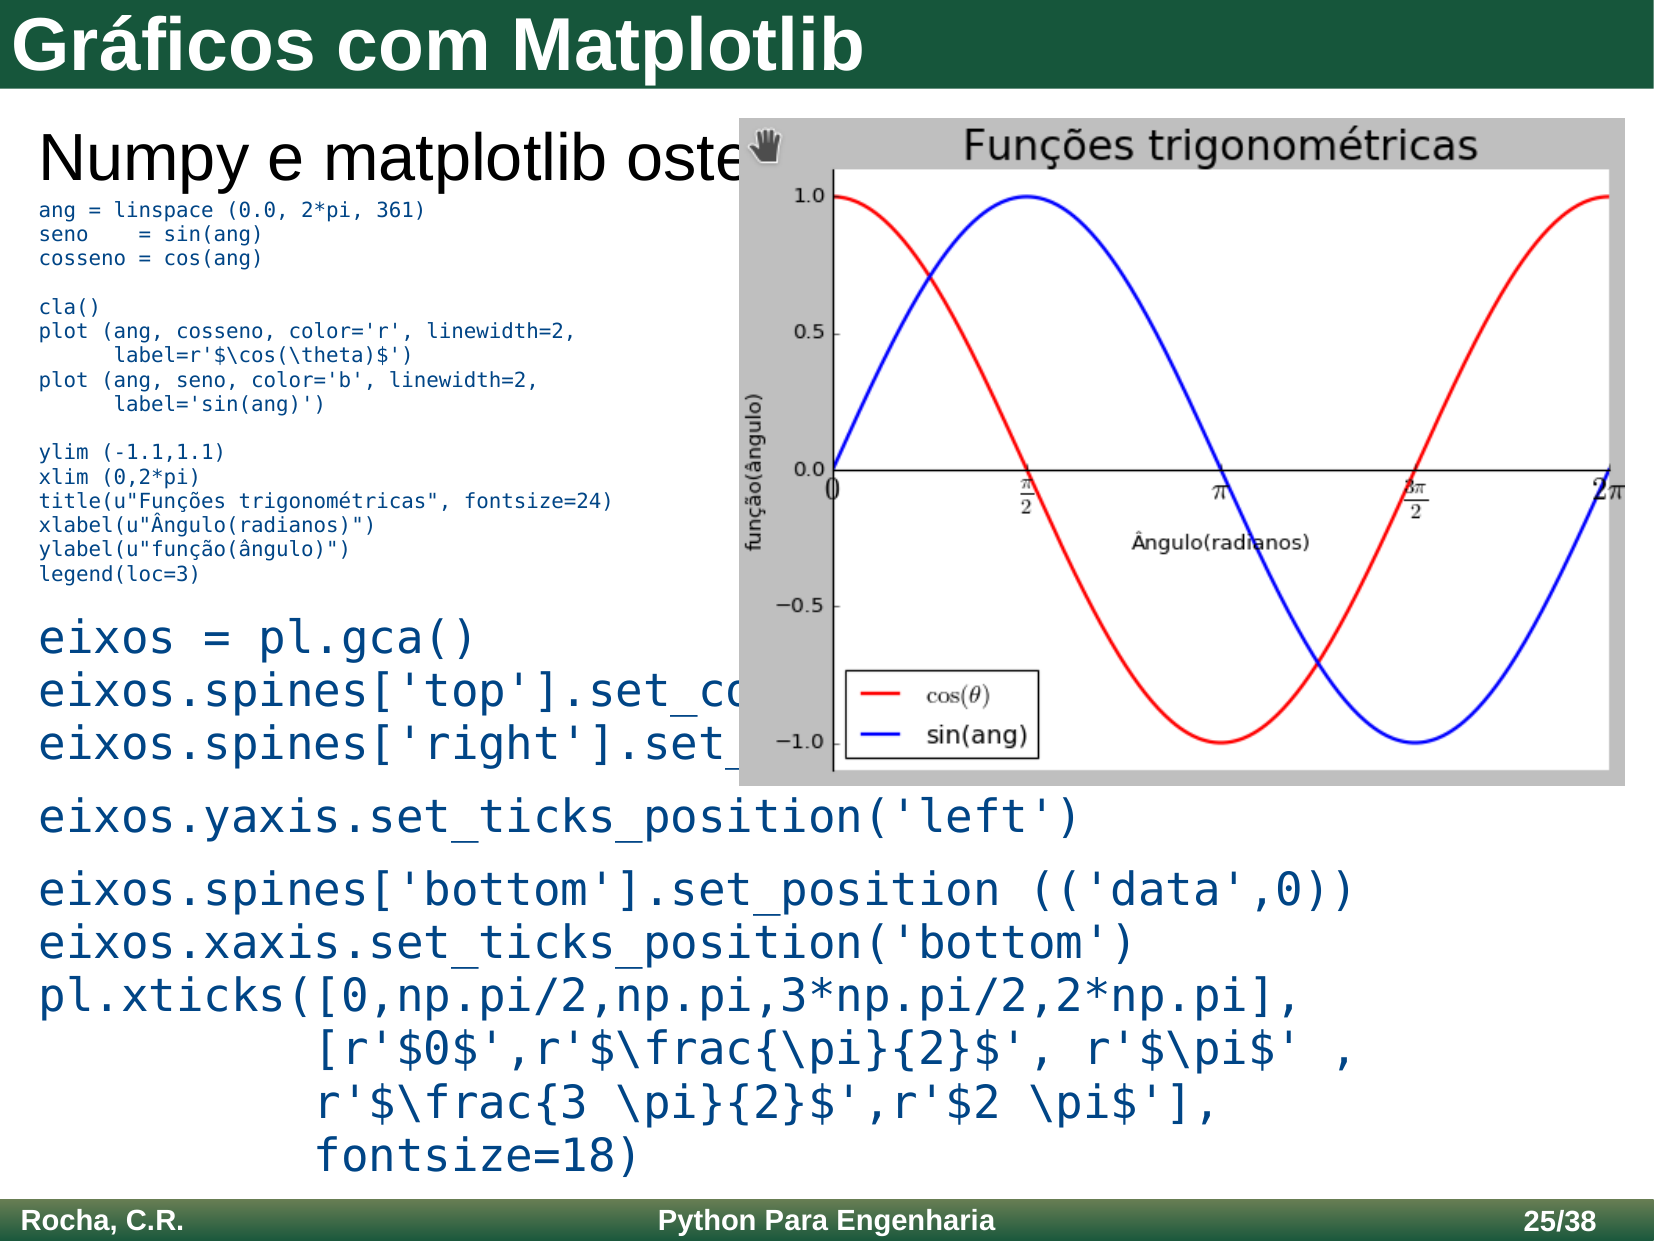

# Gráficos com Matplotlib
Numpy e matplotlib ostentação
ang = linspace (0.0, 2*pi, 361)
seno = sin(ang)
cosseno = cos(ang)
cla()
plot (ang, cosseno, color='r', linewidth=2,
 label=r'$\cos(\theta)$')
plot (ang, seno, color='b', linewidth=2,
 label='sin(ang)')
ylim (-1.1,1.1)
xlim (0,2*pi)
title(u"Funções trigonométricas", fontsize=24)
xlabel(u"Ângulo(radianos)")
ylabel(u"função(ângulo)")
legend(loc=3)
eixos = pl.gca()
eixos.spines['top'].set_color ('none')
eixos.spines['right'].set_color ('none')
eixos.yaxis.set_ticks_position('left')
eixos.spines['bottom'].set_position (('data',0))
eixos.xaxis.set_ticks_position('bottom')
pl.xticks([0,np.pi/2,np.pi,3*np.pi/2,2*np.pi],
 [r'$0$',r'$\frac{\pi}{2}$', r'$\pi$' ,
 r'$\frac{3 \pi}{2}$',r'$2 \pi$'],
 fontsize=18)